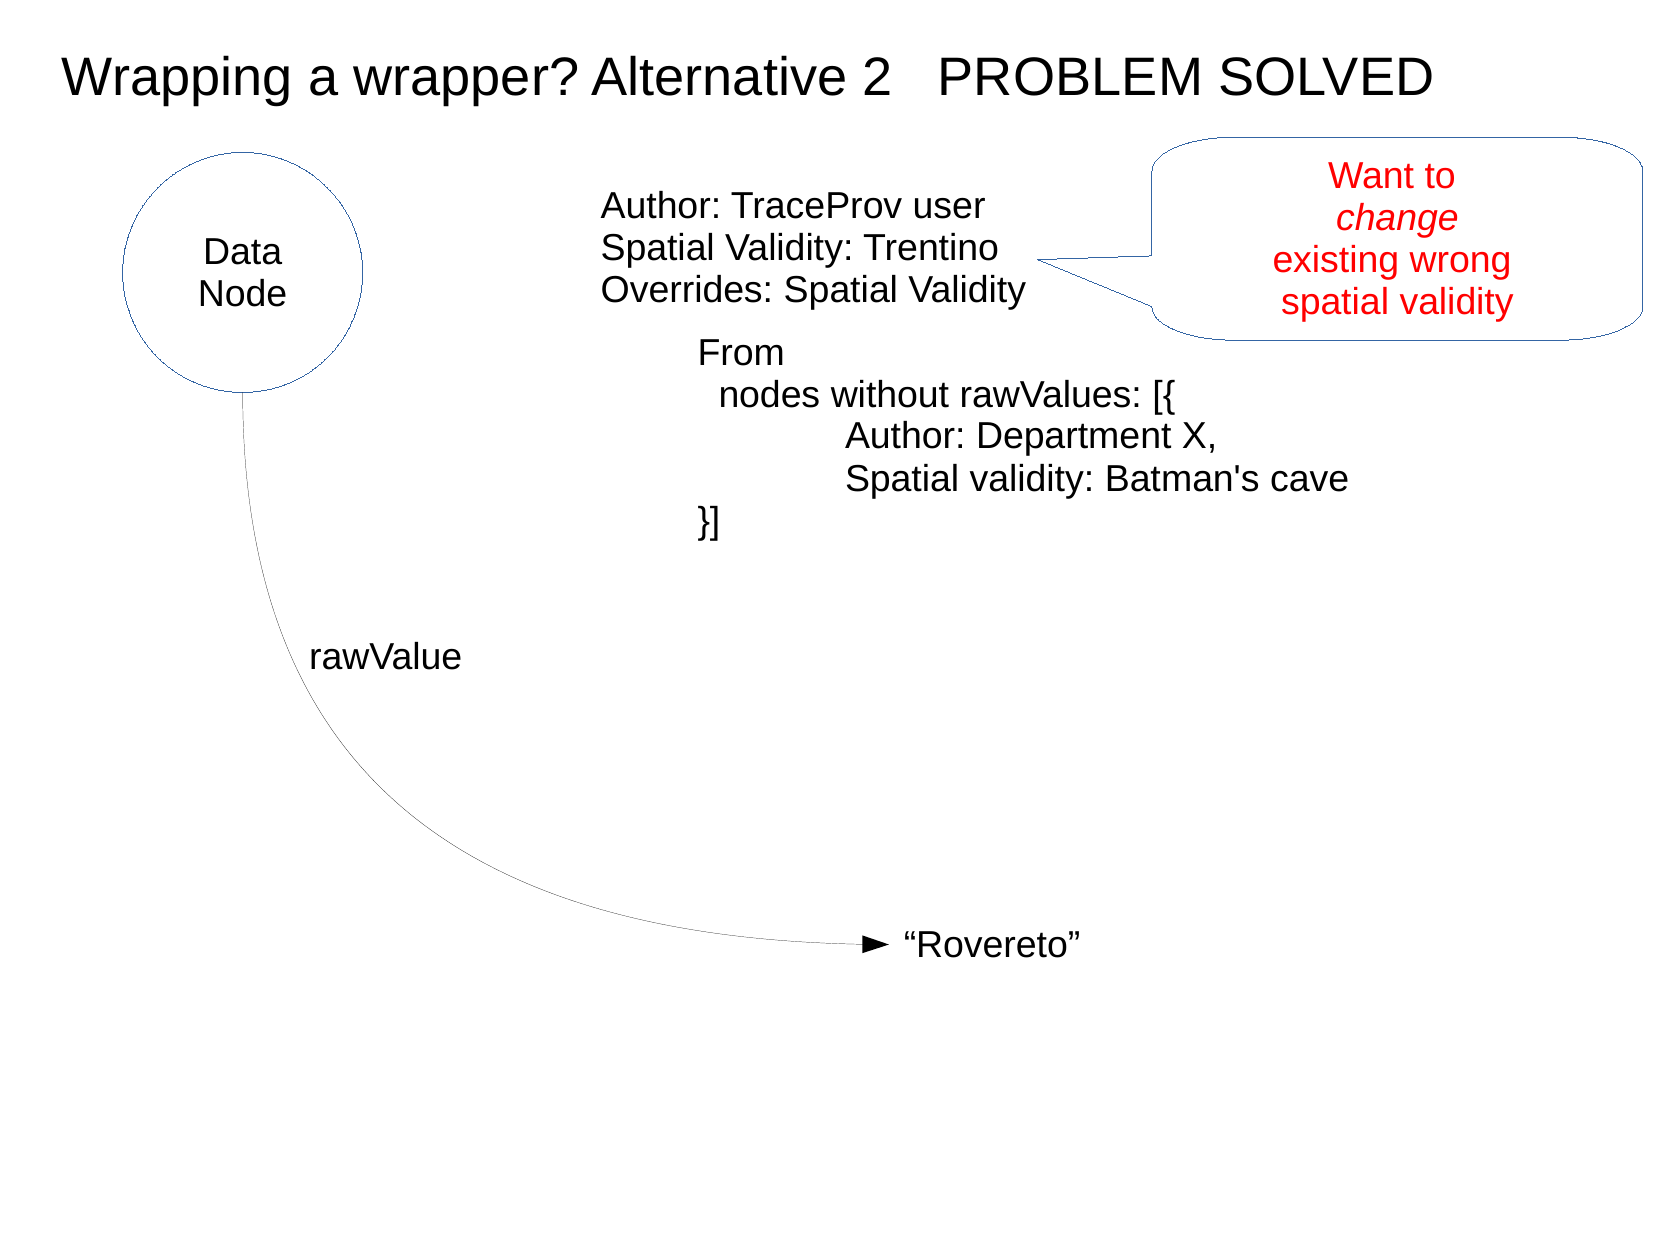

Wrapping a wrapper? Alternative 2 PROBLEM SOLVED
Want to
change
existing wrong
spatial validity
Data
Node
Author: TraceProv user
Spatial Validity: Trentino
Overrides: Spatial Validity
From
 nodes without rawValues: [{
		Author: Department X,
		Spatial validity: Batman's cave
}]
 rawValue
“Rovereto”